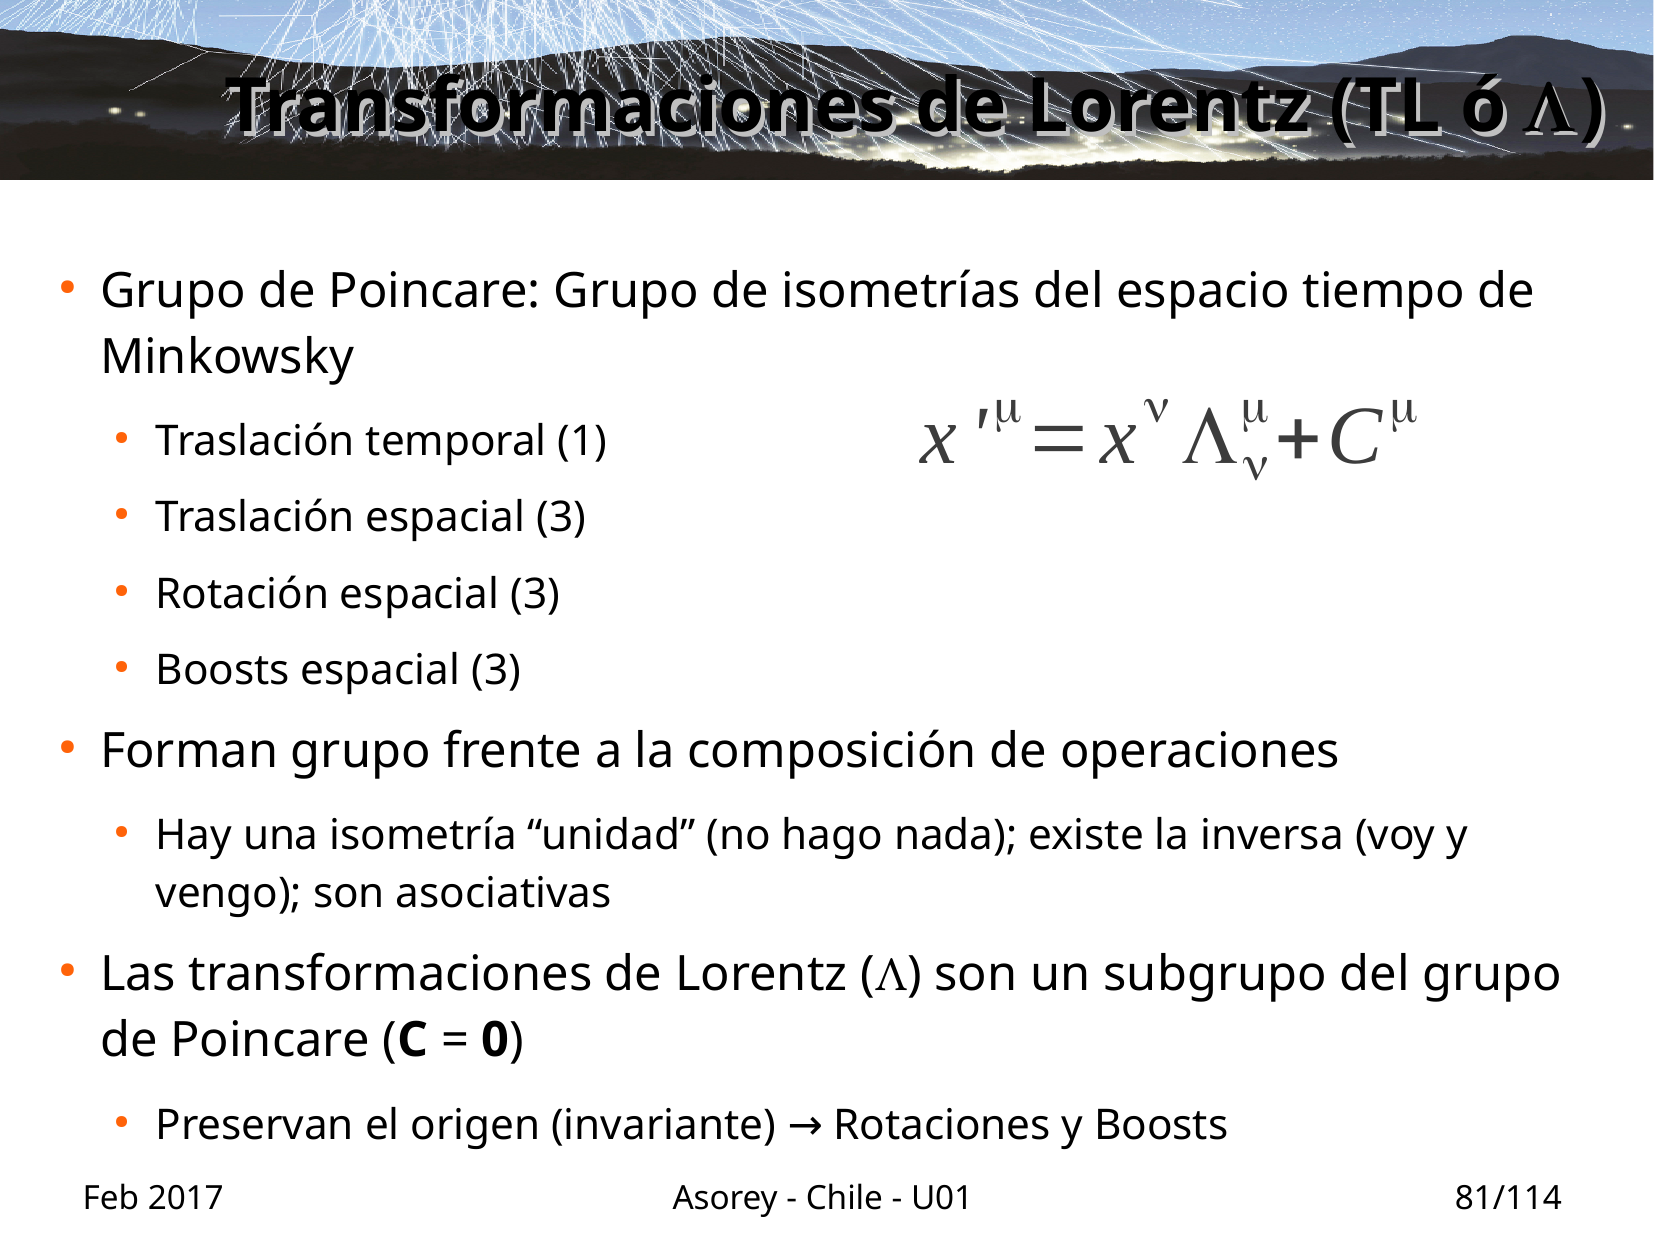

# Transformaciones de Lorentz (TL ó Λ)
Grupo de Poincare: Grupo de isometrías del espacio tiempo de Minkowsky
Traslación temporal (1)
Traslación espacial (3)
Rotación espacial (3)
Boosts espacial (3)
Forman grupo frente a la composición de operaciones
Hay una isometría “unidad” (no hago nada); existe la inversa (voy y vengo); son asociativas
Las transformaciones de Lorentz (Λ) son un subgrupo del grupo de Poincare (C = 0)
Preservan el origen (invariante) → Rotaciones y Boosts
Feb 2017
Asorey - Chile - U01
81